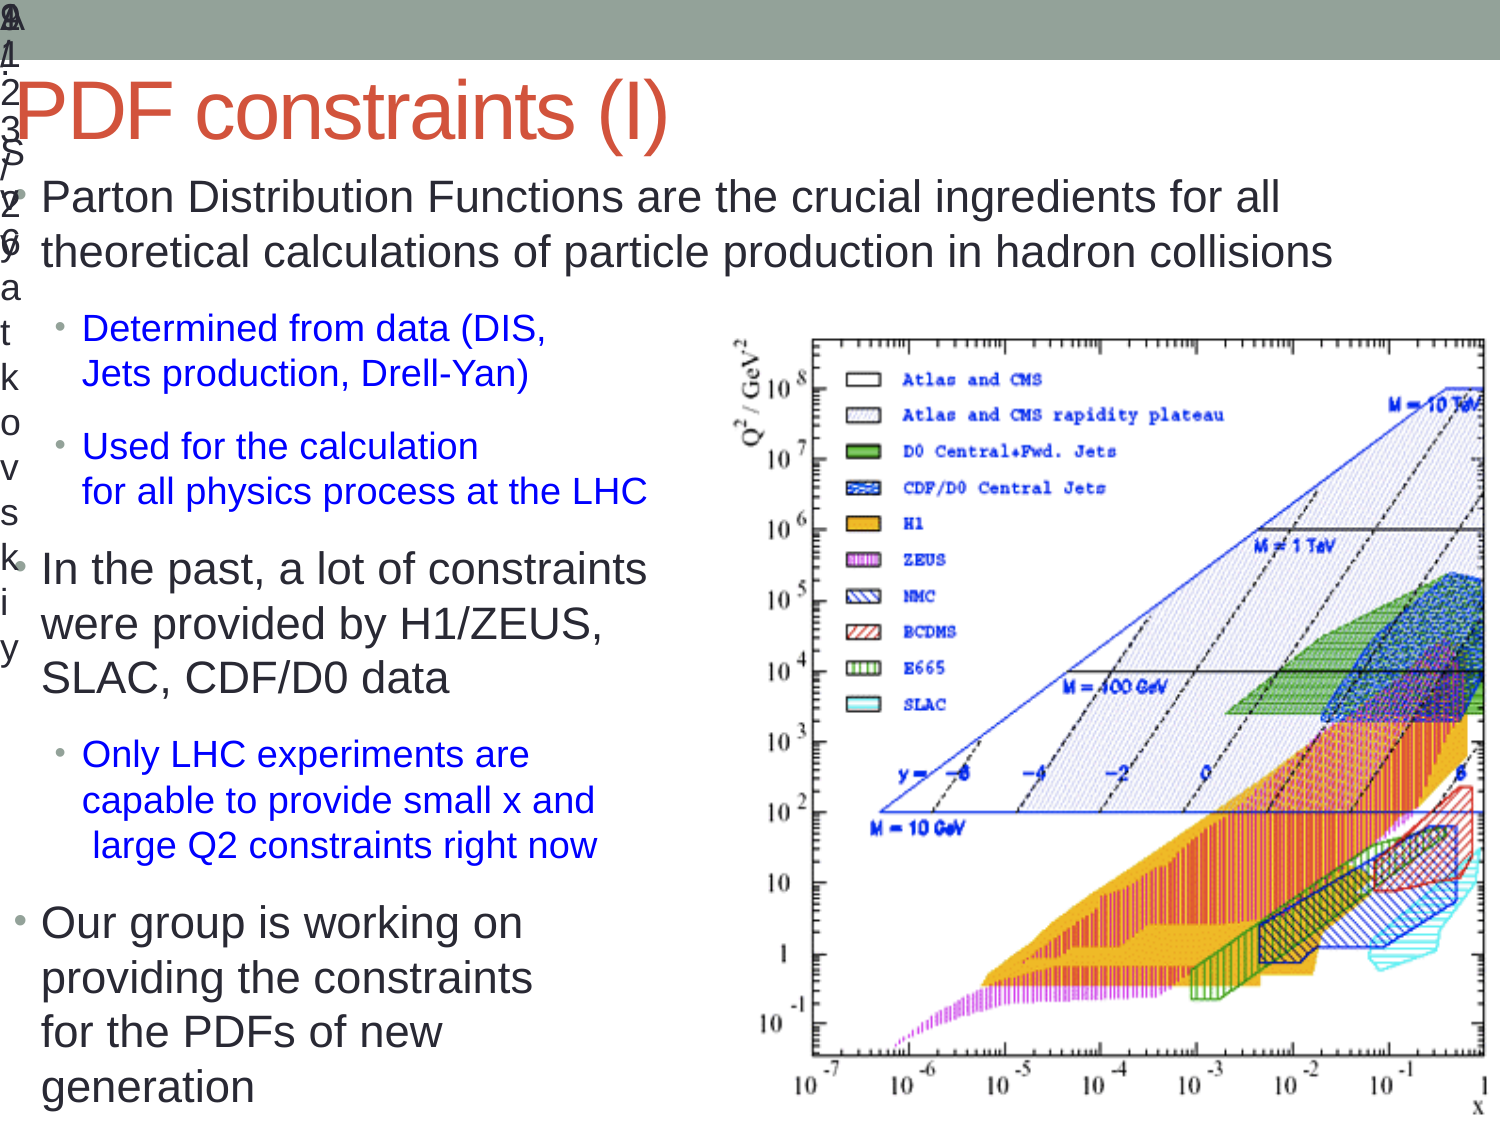

A. Svyatkovskiy
# PDF constraints (I)
Parton Distribution Functions are the crucial ingredients for all theoretical calculations of particle production in hadron collisions
Determined from data (DIS,
Jets production, Drell-Yan)
Used for the calculation
for all physics process at the LHC
In the past, a lot of constraints
were provided by H1/ZEUS,
SLAC, CDF/D0 data
Only LHC experiments are
capable to provide small x and
 large Q2 constraints right now
Our group is working on
providing the constraints
for the PDFs of new
generation